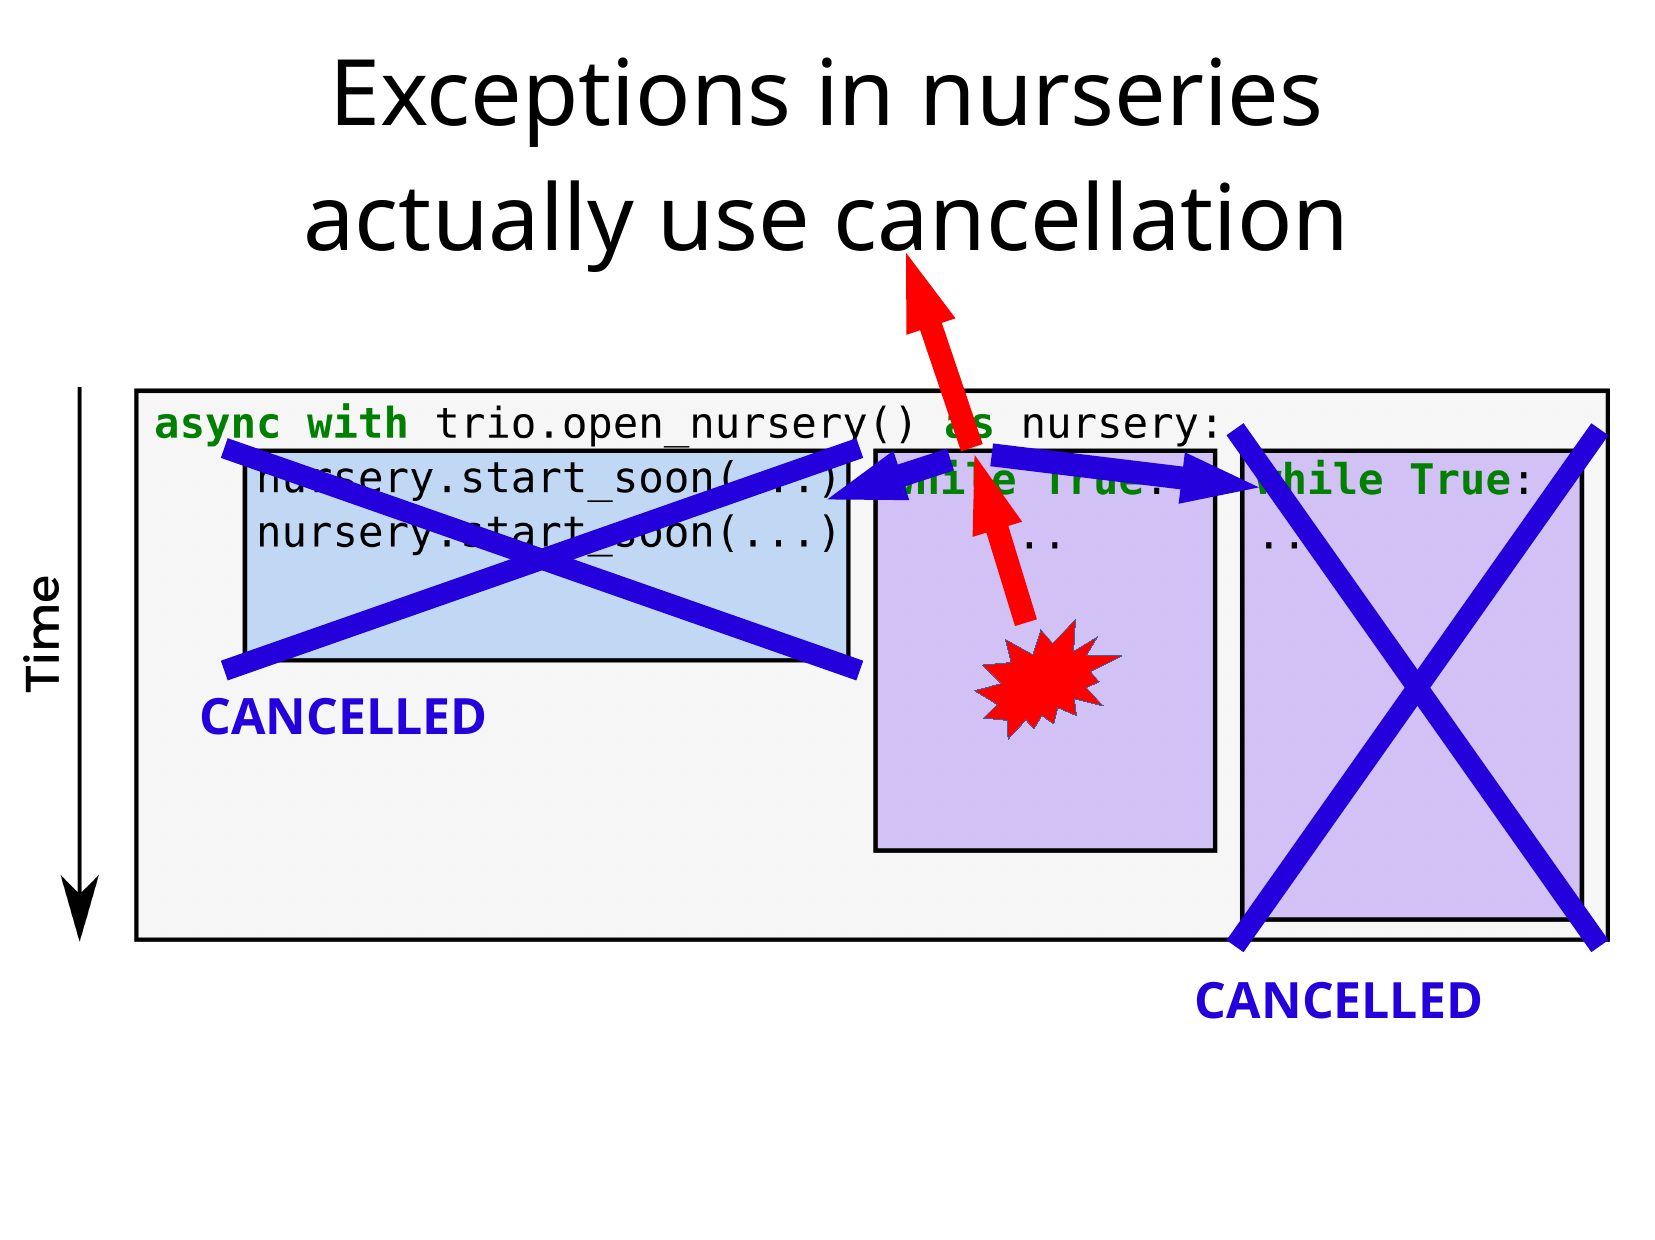

# Exceptions in nurseries actually use cancellation
CANCELLED
CANCELLED